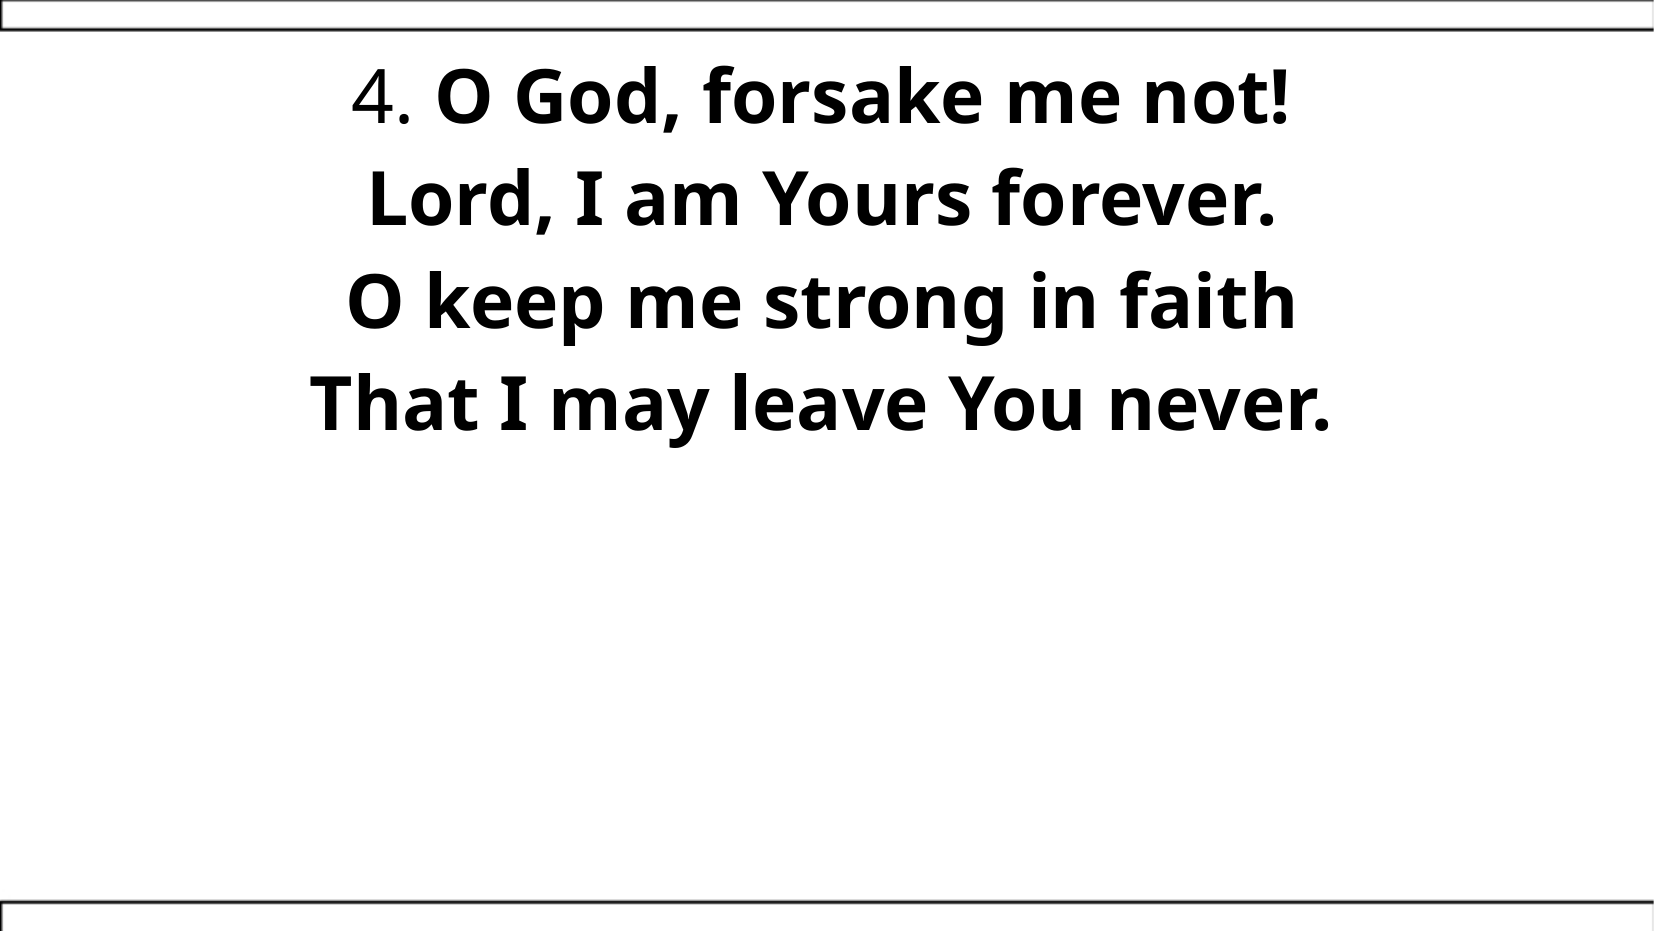

4. O God, forsake me not!
Lord, I am Yours forever.
O keep me strong in faith
That I may leave You never.